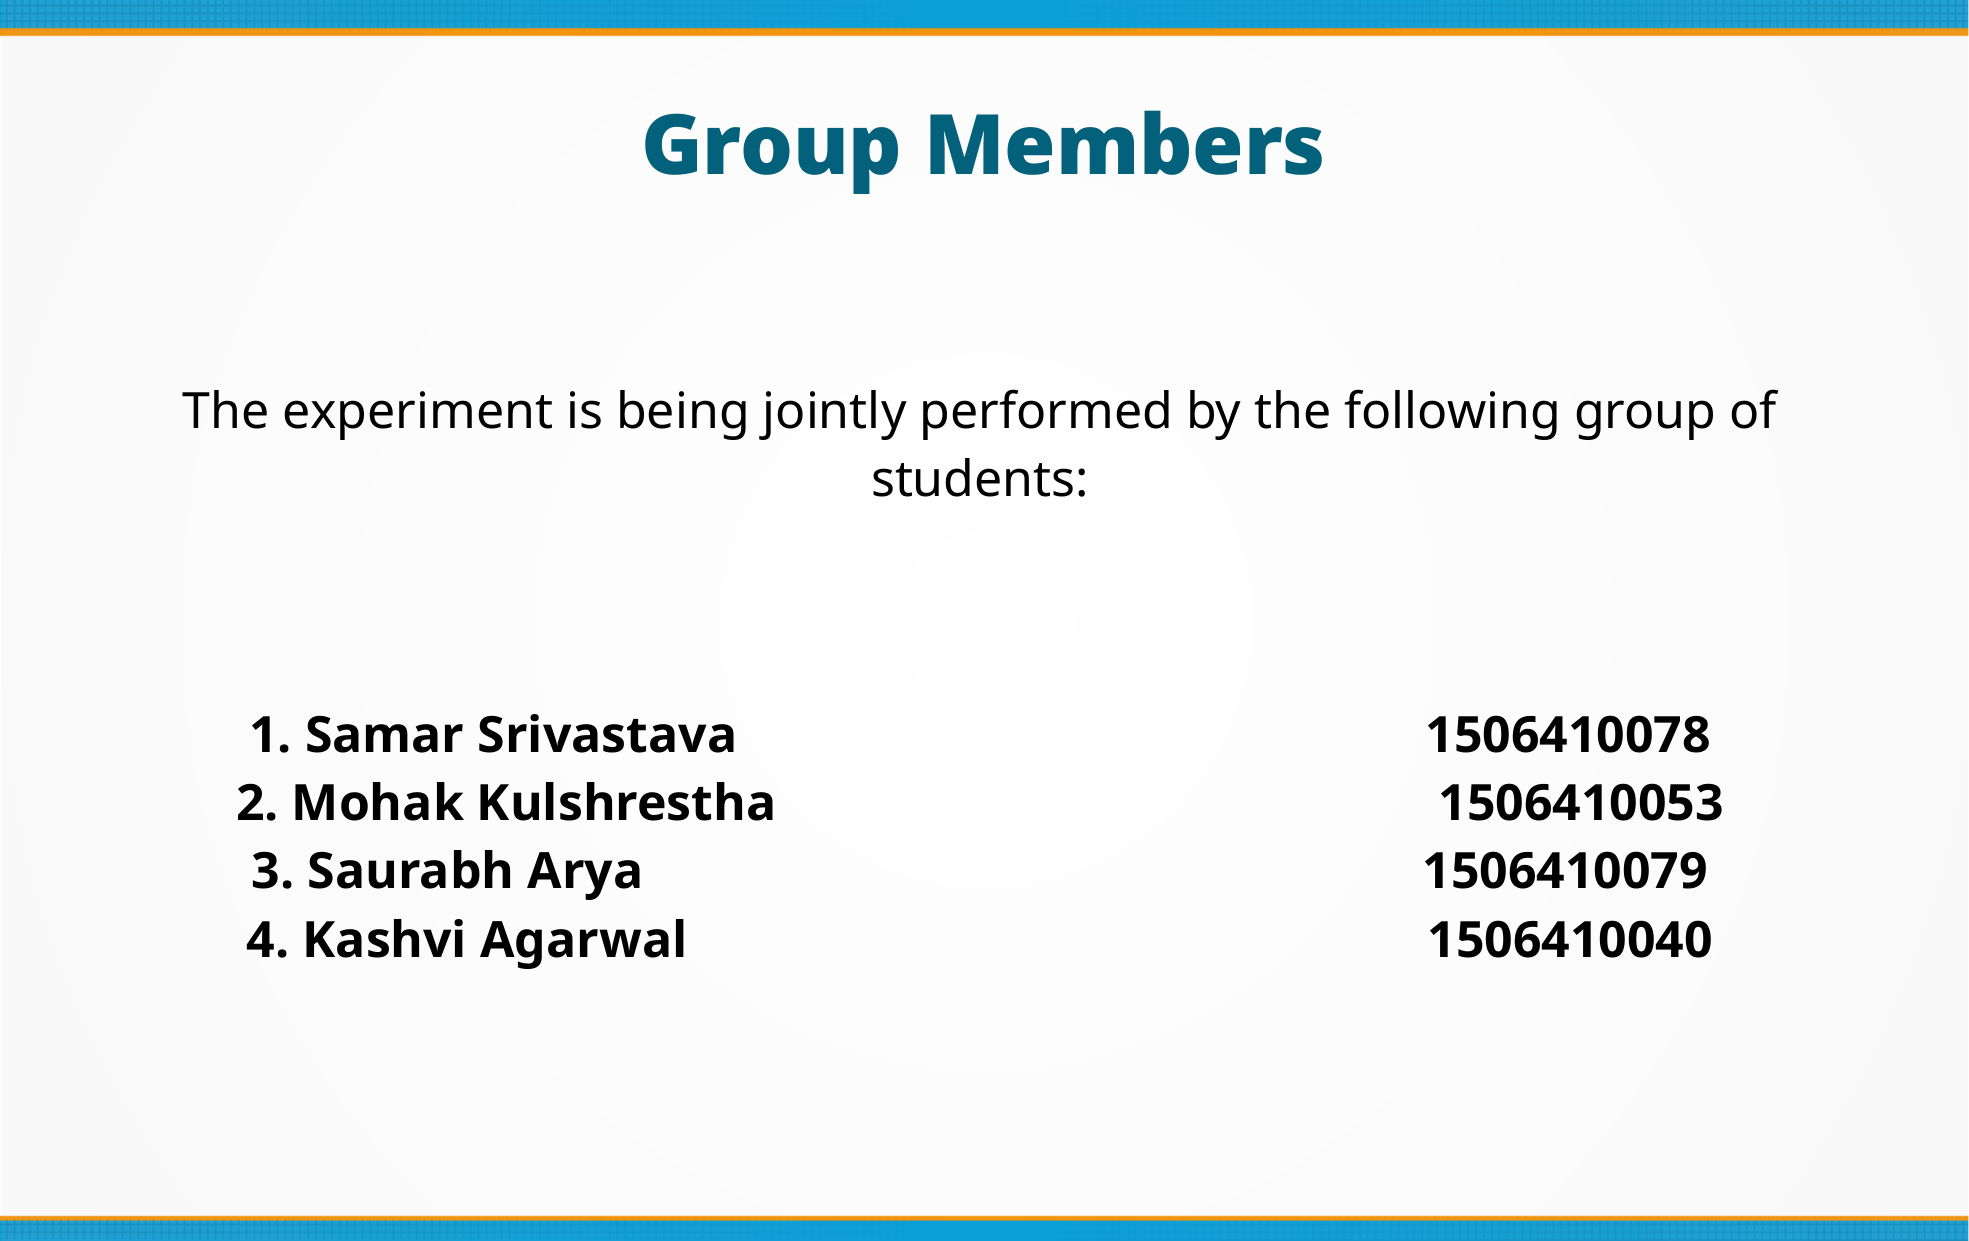

# Group Members
The experiment is being jointly performed by the following group of students:
 Samar Srivastava 1506410078
 Mohak Kulshrestha 1506410053
 Saurabh Arya 1506410079
 Kashvi Agarwal 1506410040